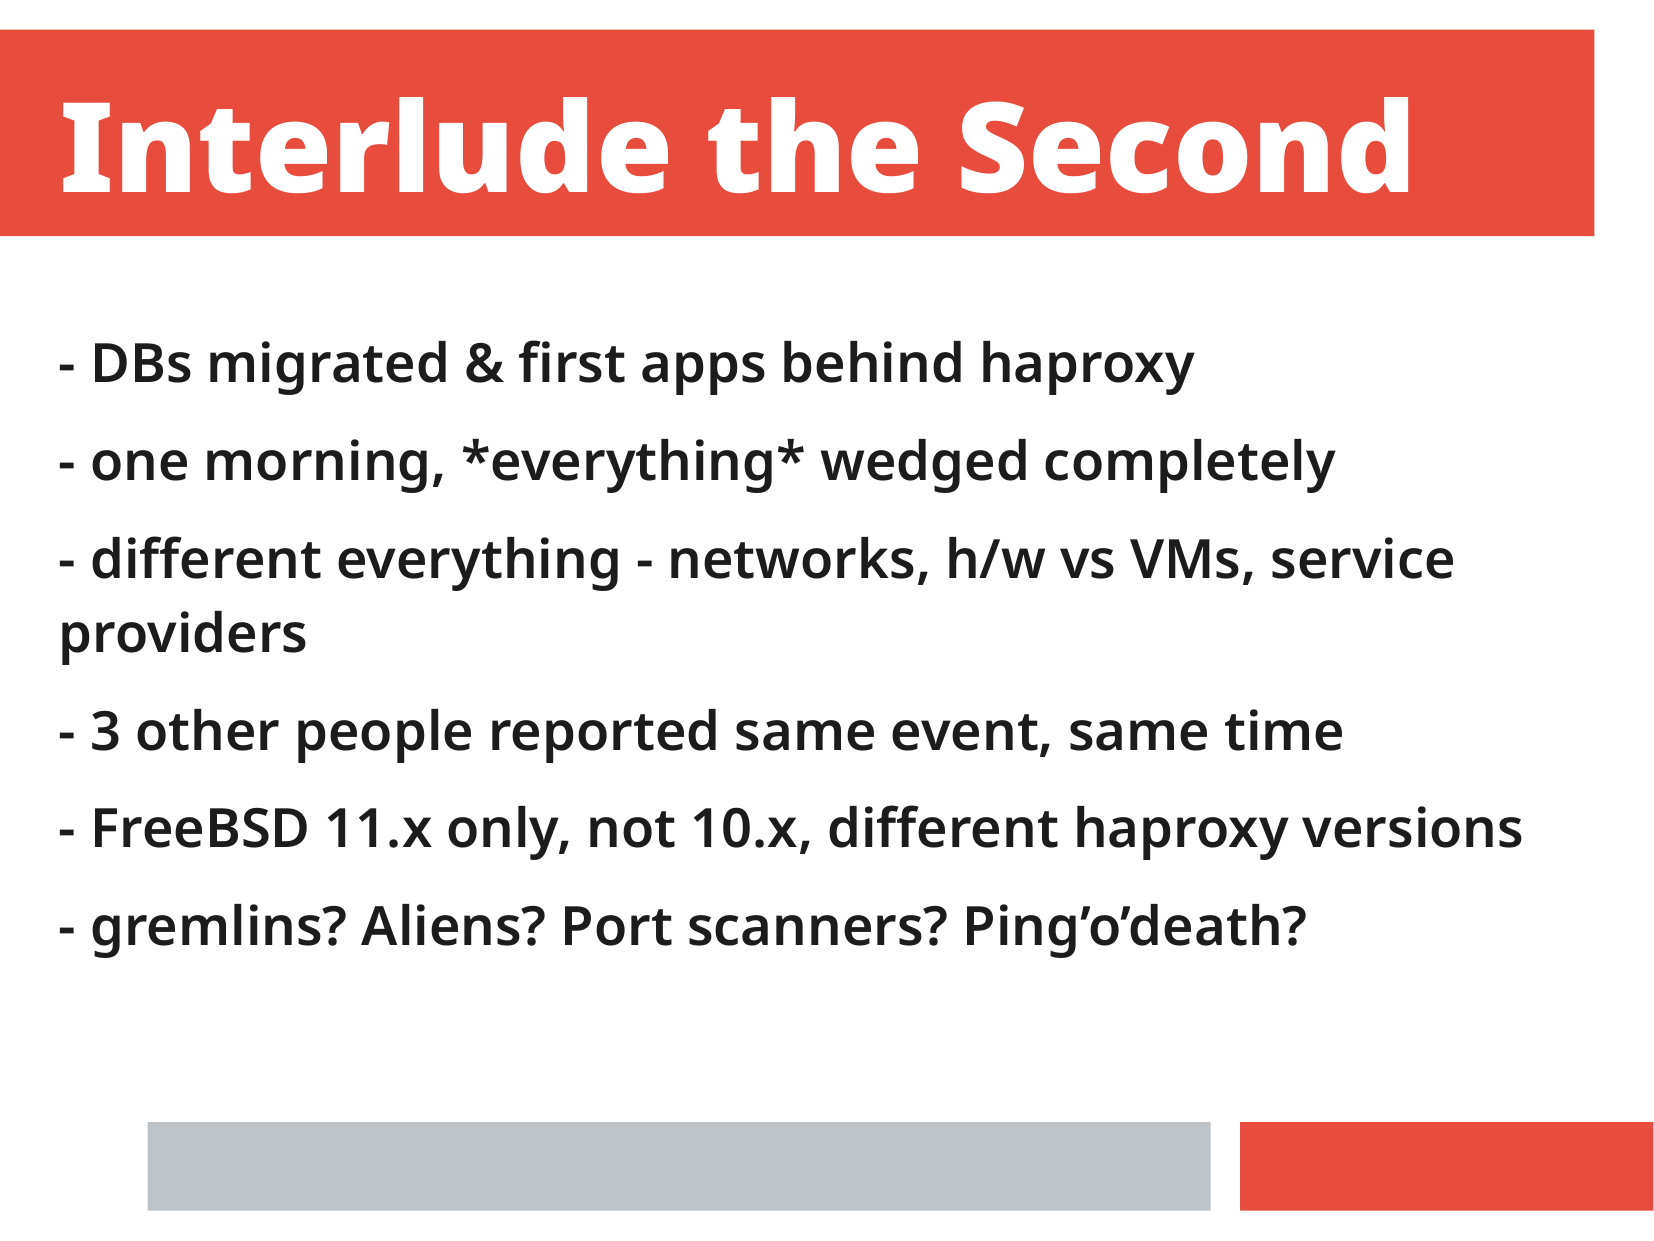

# Interlude the Second
- DBs migrated & first apps behind haproxy
- one morning, *everything* wedged completely
- different everything - networks, h/w vs VMs, service providers
- 3 other people reported same event, same time
- FreeBSD 11.x only, not 10.x, different haproxy versions
- gremlins? Aliens? Port scanners? Ping’o’death?